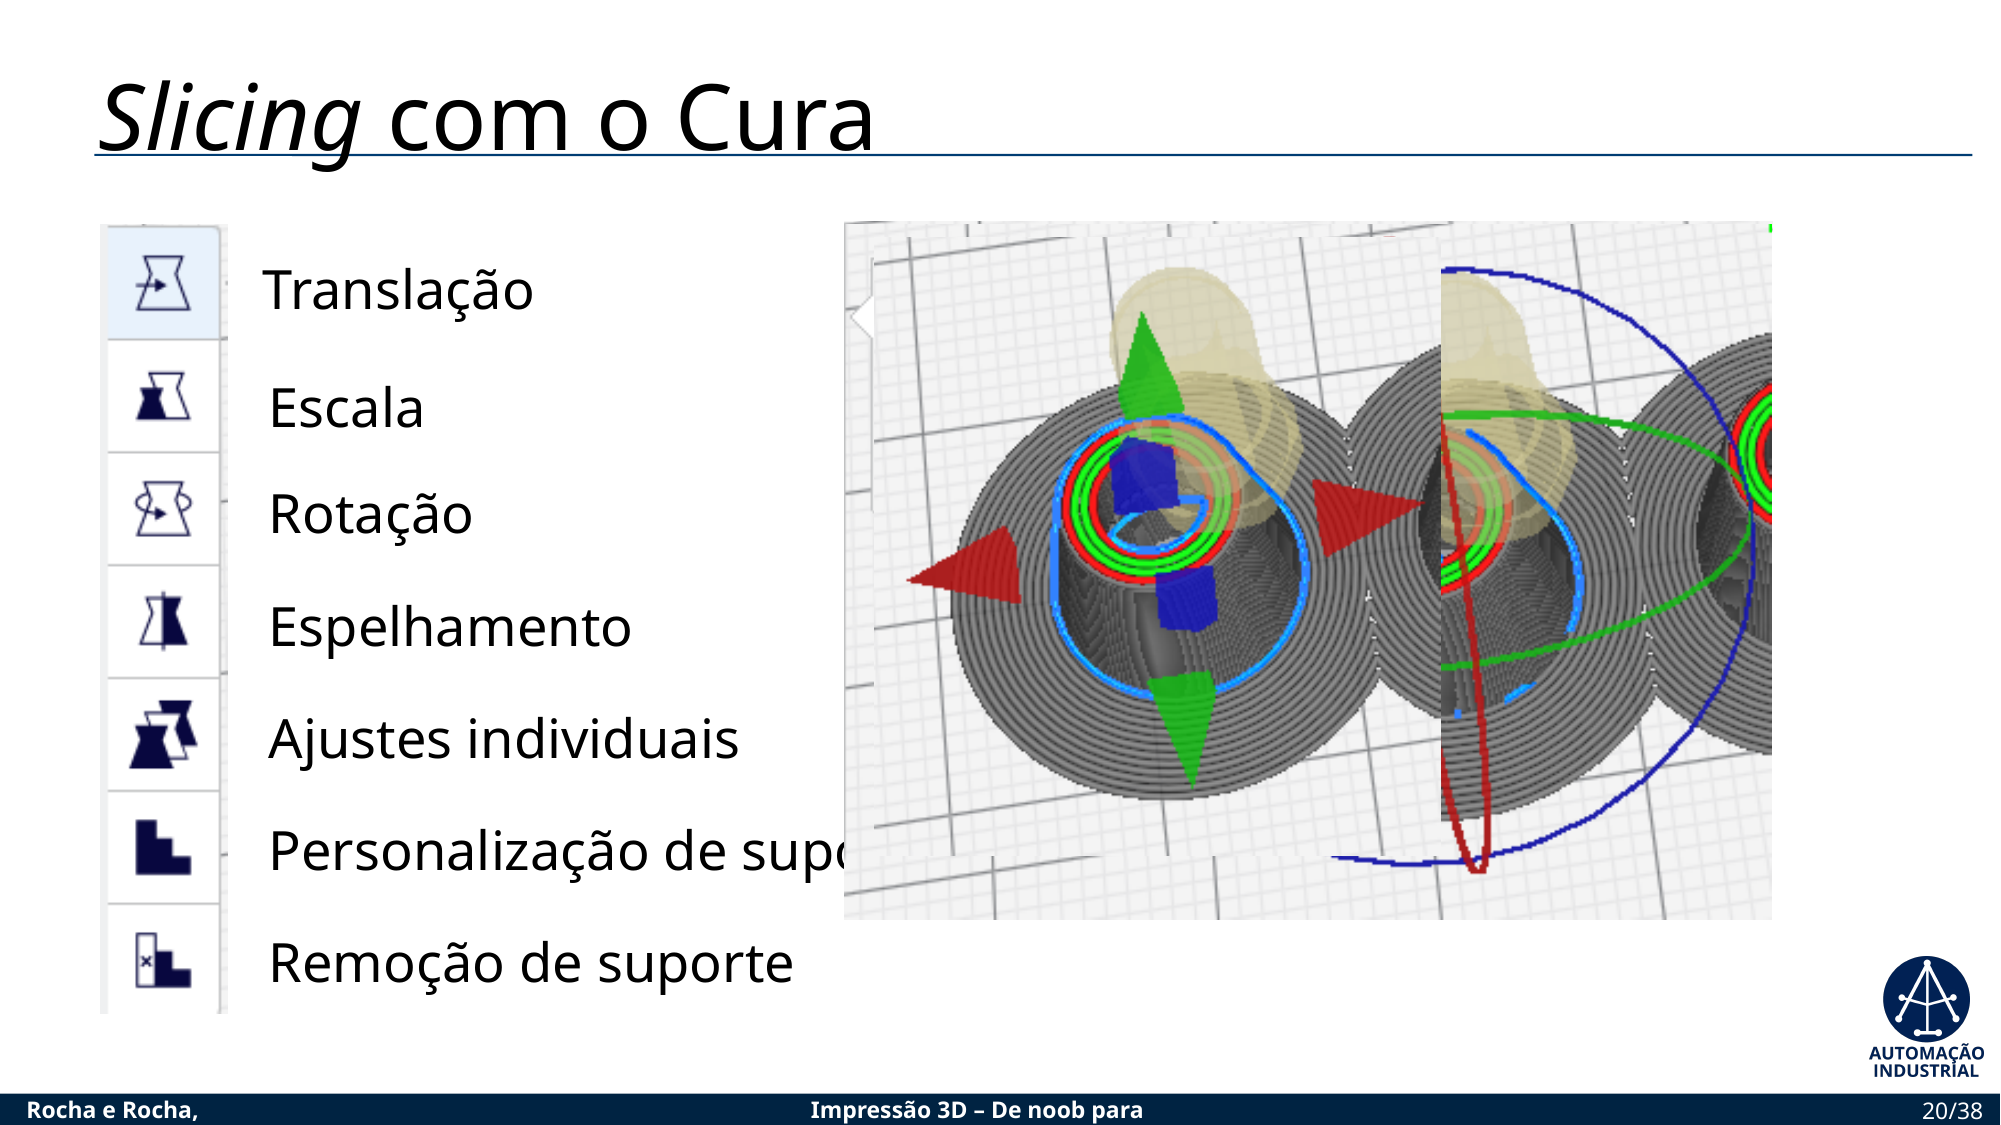

Slicing com o Cura
Translação
Escala
Rotação
Espelhamento
Ajustes individuais
Personalização de suporte
Remoção de suporte